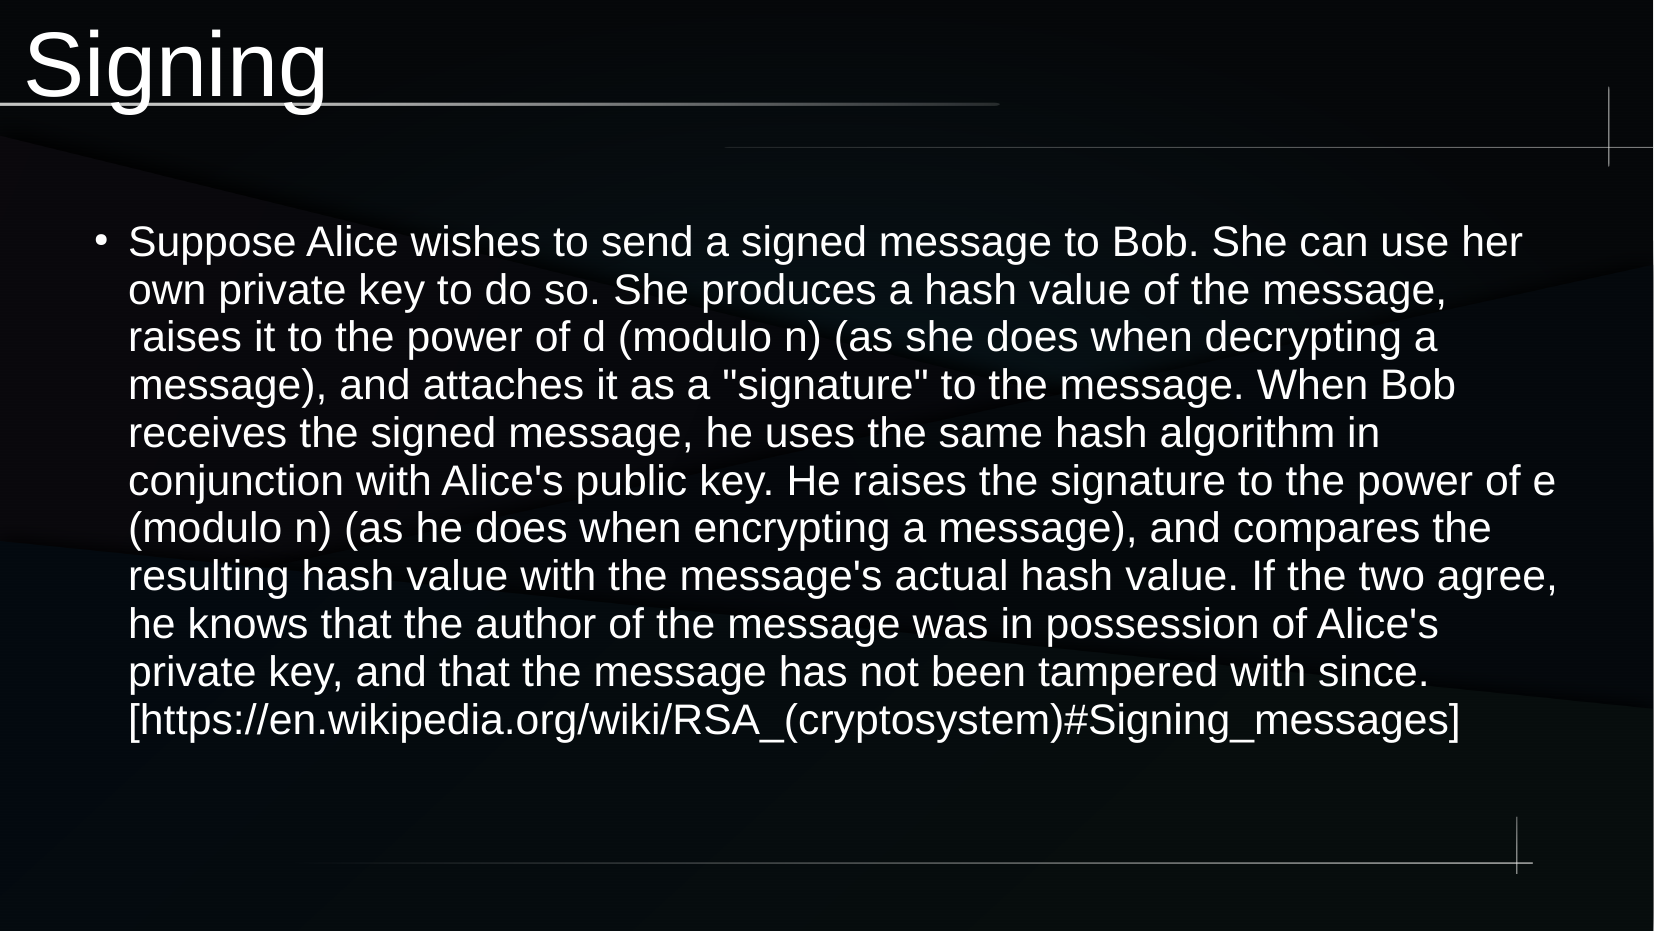

# Signing
Suppose Alice wishes to send a signed message to Bob. She can use her own private key to do so. She produces a hash value of the message, raises it to the power of d (modulo n) (as she does when decrypting a message), and attaches it as a "signature" to the message. When Bob receives the signed message, he uses the same hash algorithm in conjunction with Alice's public key. He raises the signature to the power of e (modulo n) (as he does when encrypting a message), and compares the resulting hash value with the message's actual hash value. If the two agree, he knows that the author of the message was in possession of Alice's private key, and that the message has not been tampered with since. [https://en.wikipedia.org/wiki/RSA_(cryptosystem)#Signing_messages]